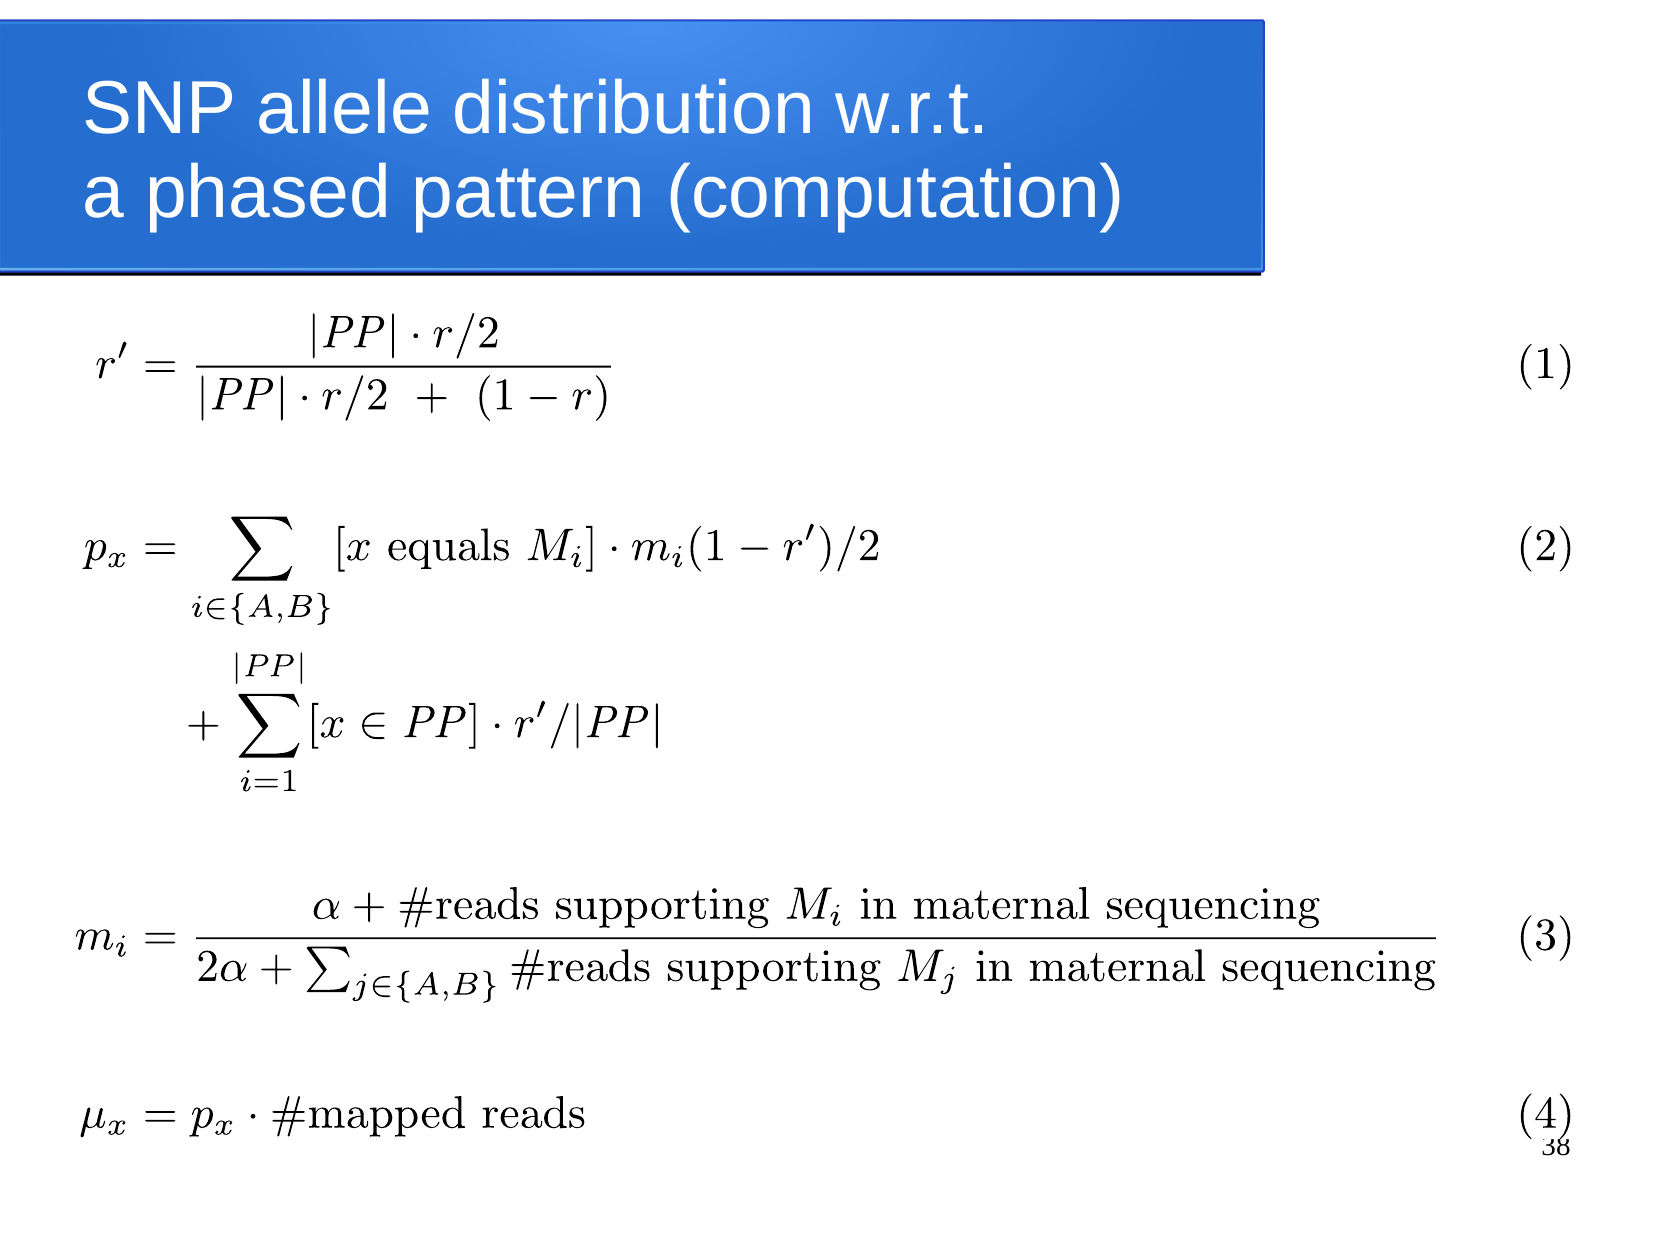

# SNP allele distribution w.r.t. a phased pattern (computation)
gfdgd
38